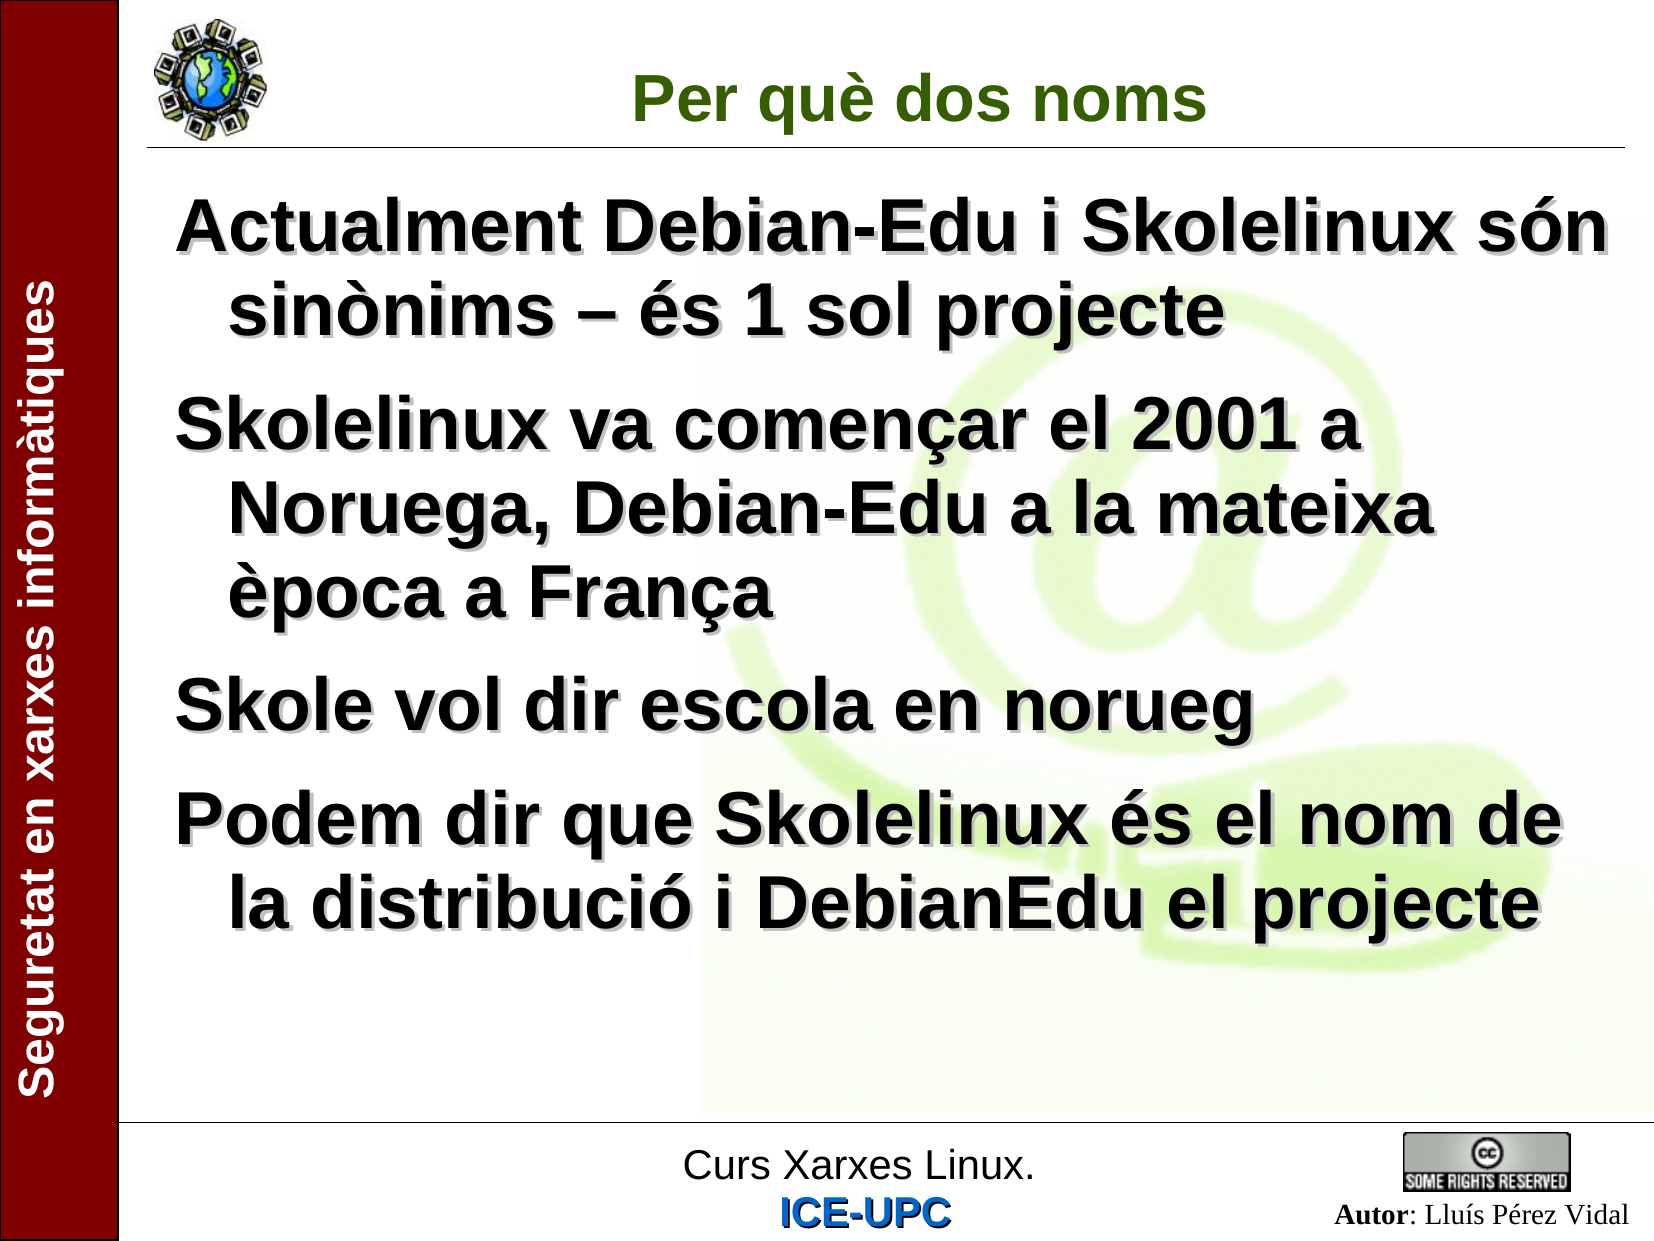

# Per què dos noms
Actualment Debian-Edu i Skolelinux són sinònims – és 1 sol projecte
Skolelinux va començar el 2001 a Noruega, Debian-Edu a la mateixa època a França
Skole vol dir escola en norueg
Podem dir que Skolelinux és el nom de la distribució i DebianEdu el projecte